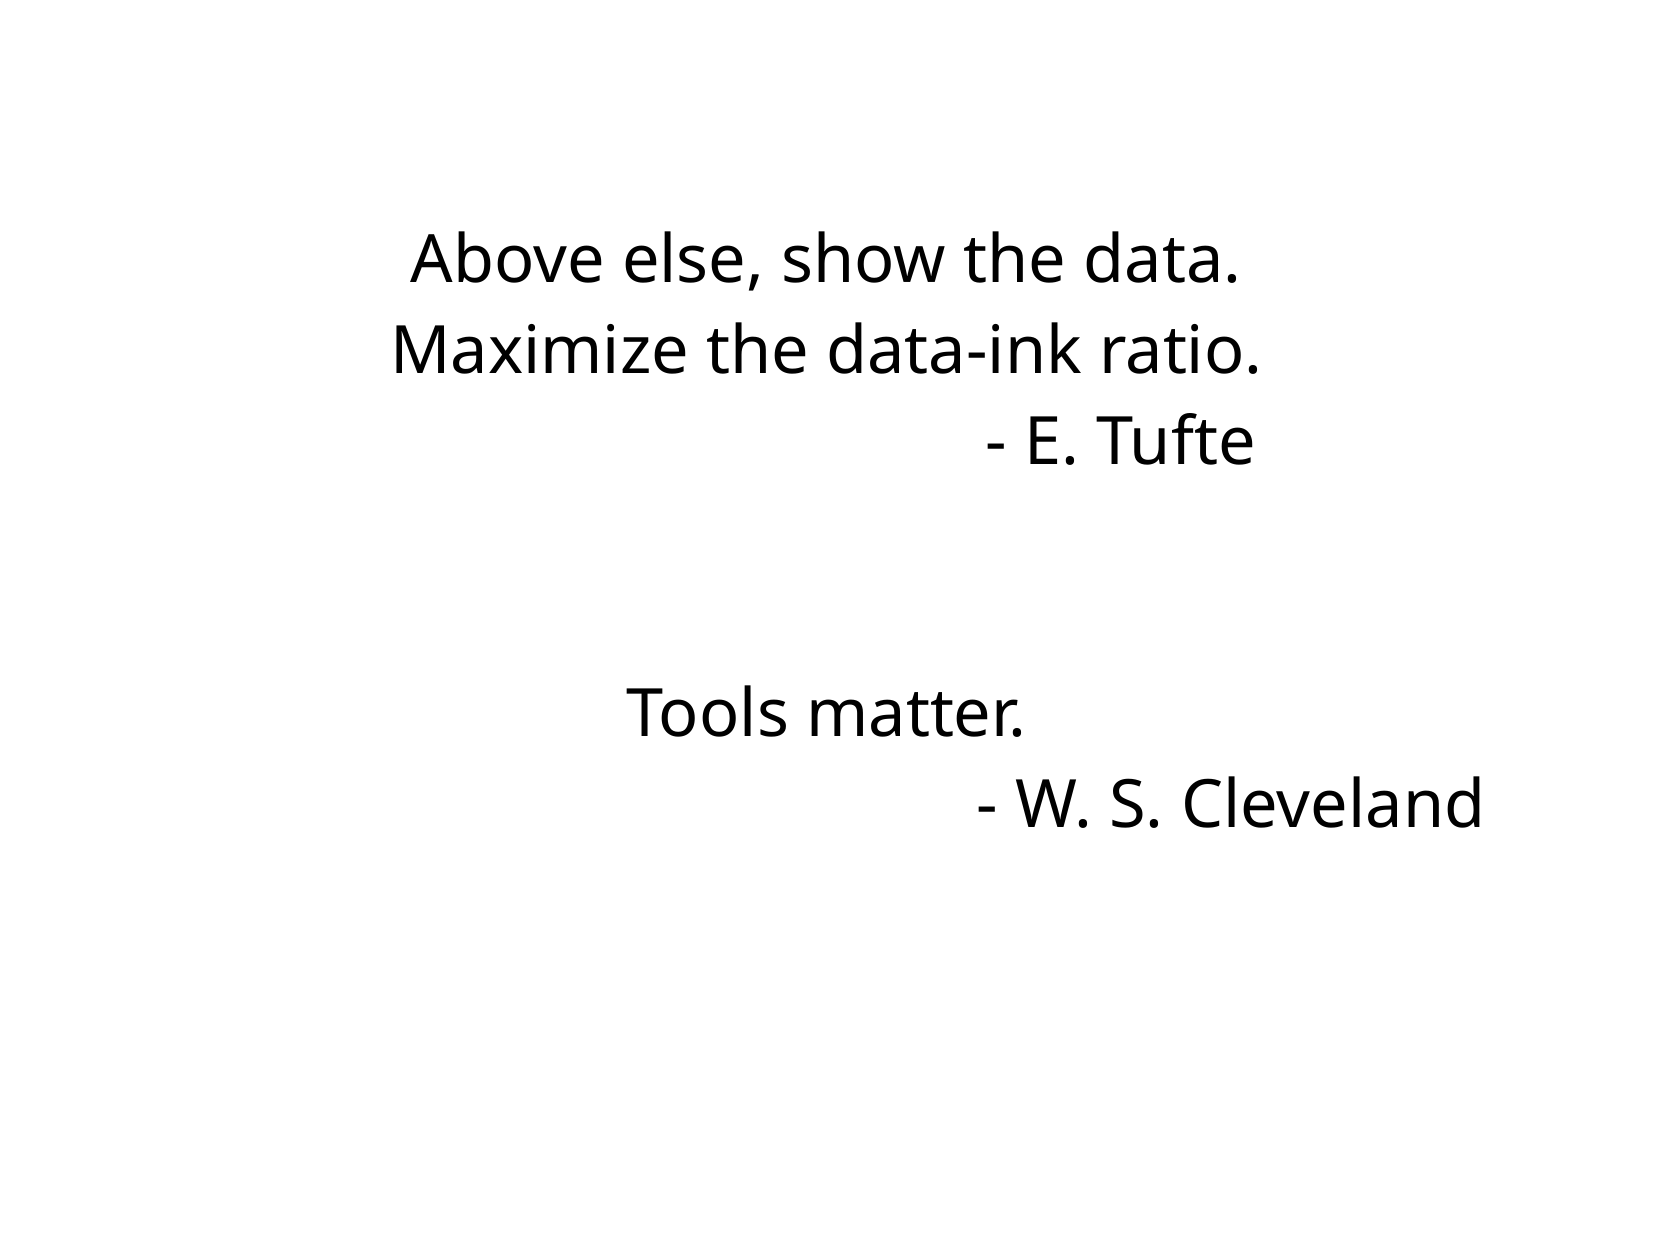

# Above else, show the data.
Maximize the data-ink ratio.
- E. Tufte
Tools matter.
- W. S. Cleveland